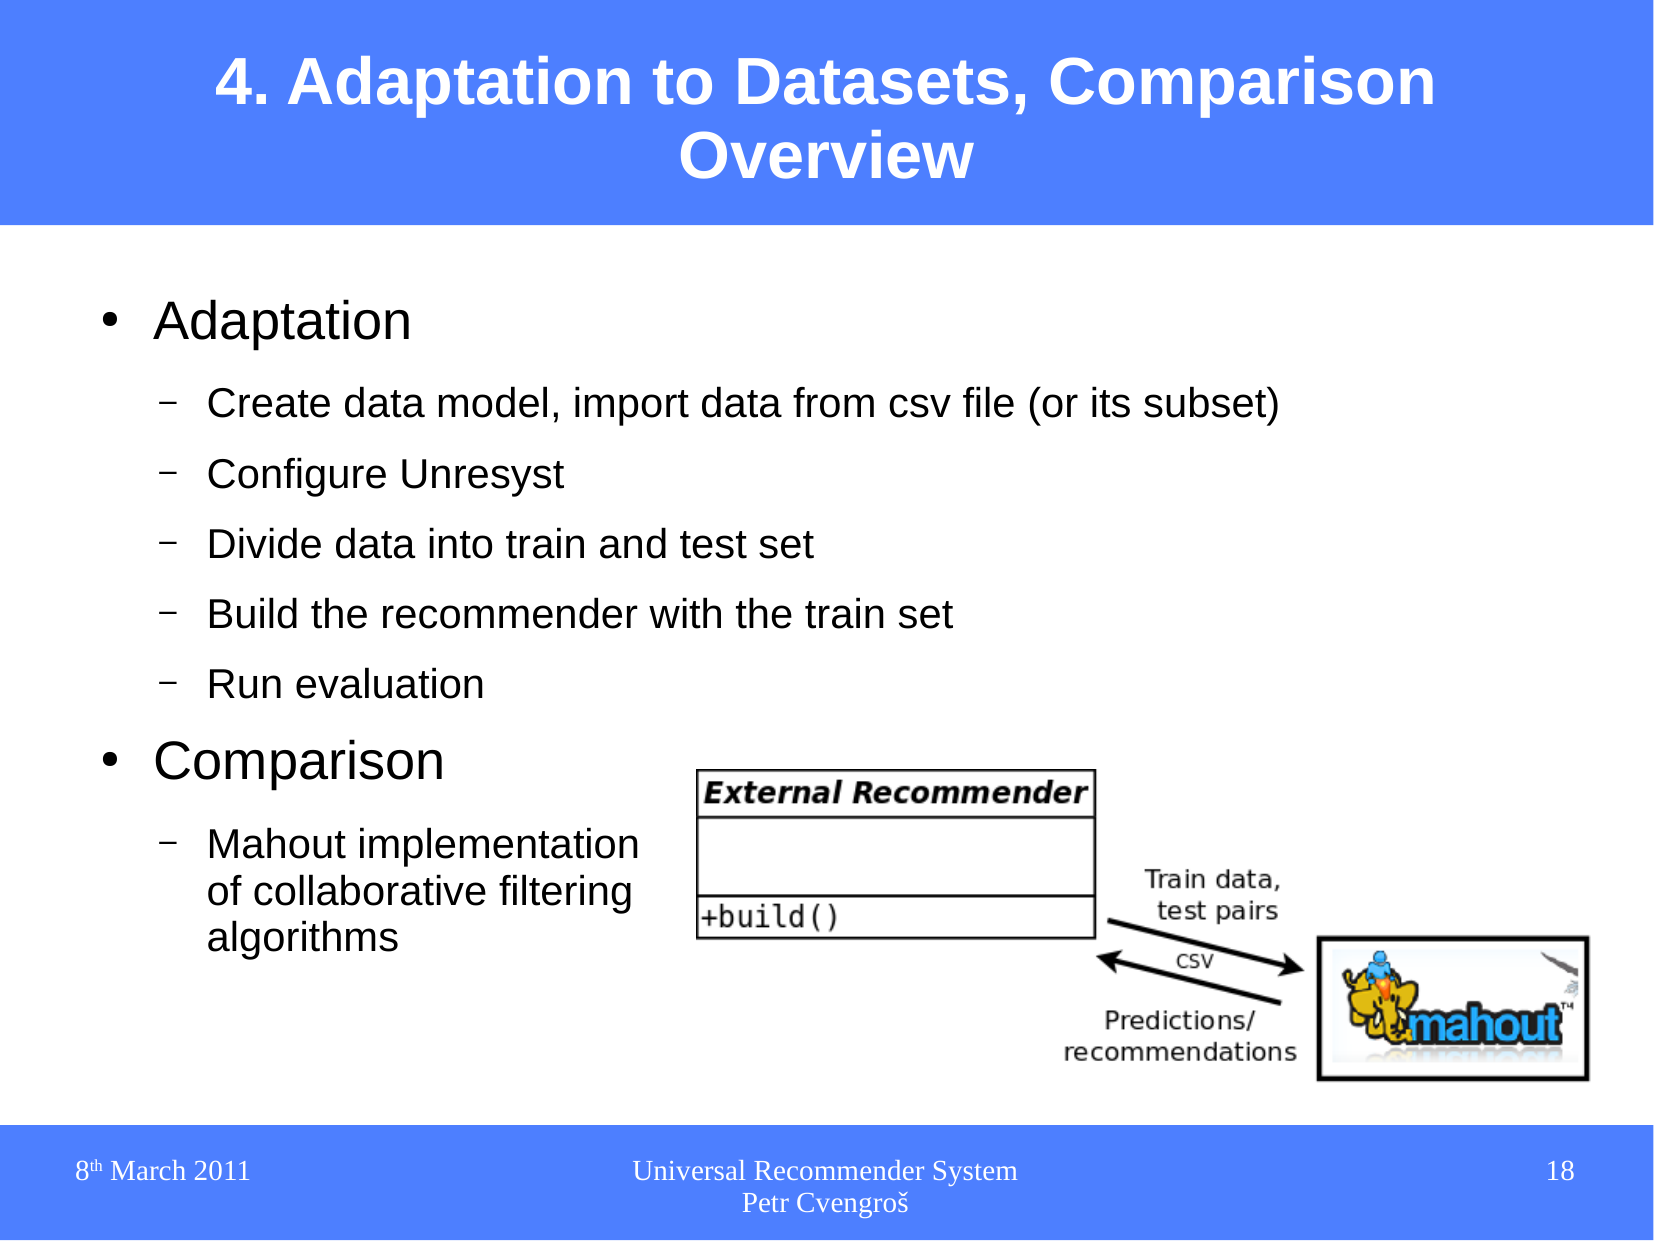

# 4. Adaptation to Datasets, Comparison Overview
Adaptation
Create data model, import data from csv file (or its subset)
Configure Unresyst
Divide data into train and test set
Build the recommender with the train set
Run evaluation
Comparison
Mahout implementation
of collaborative filtering
algorithms
18